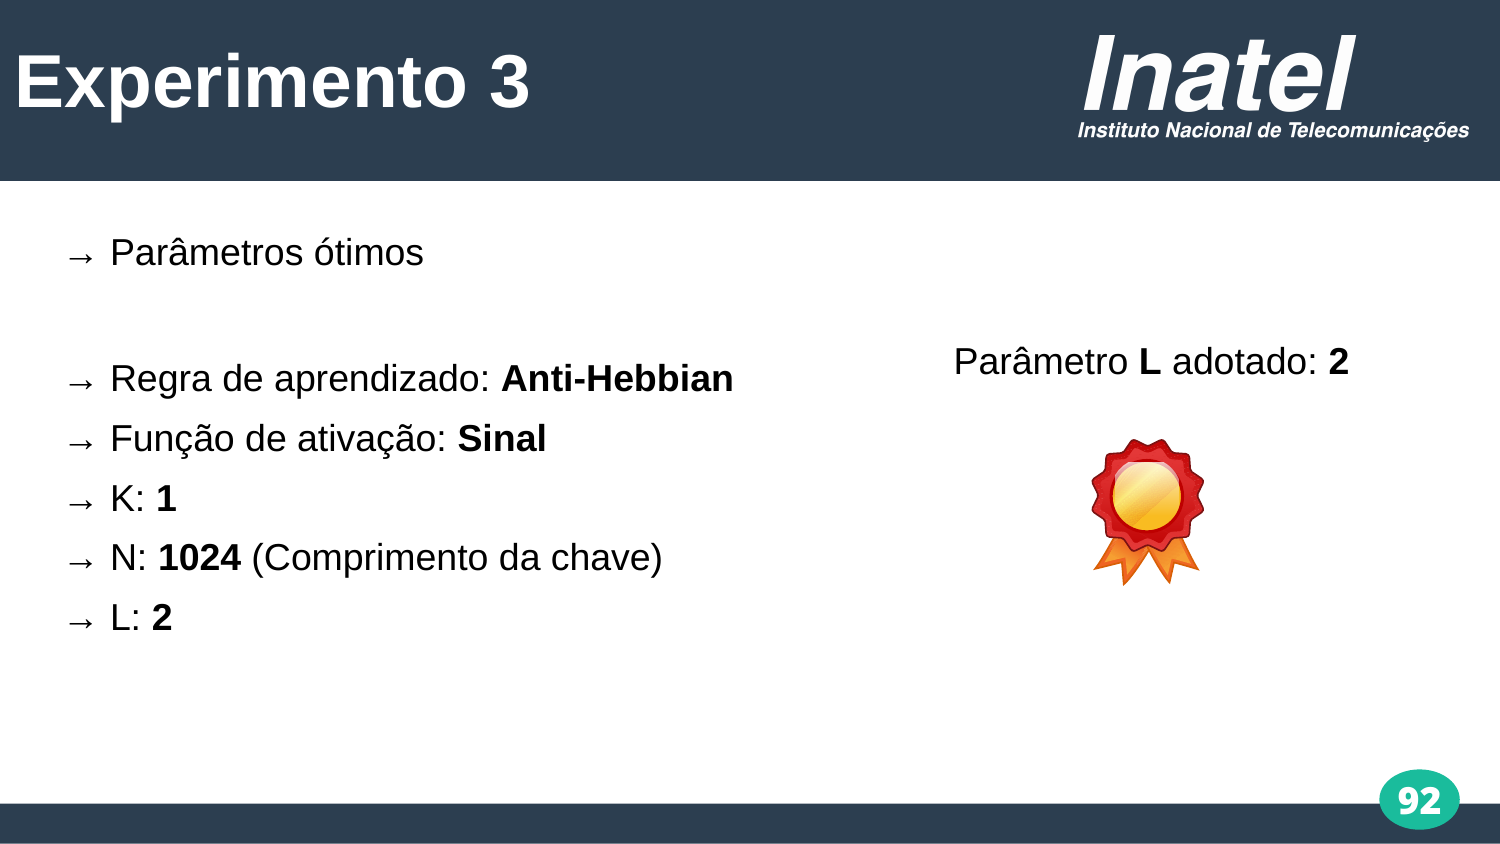

Experimento 3
→ Parâmetros ótimos
→ Regra de aprendizado: Anti-Hebbian
→ Função de ativação: Sinal
→ K: 1
→ N: 1024 (Comprimento da chave)
→ L: 2
Parâmetro L adotado: 2
92